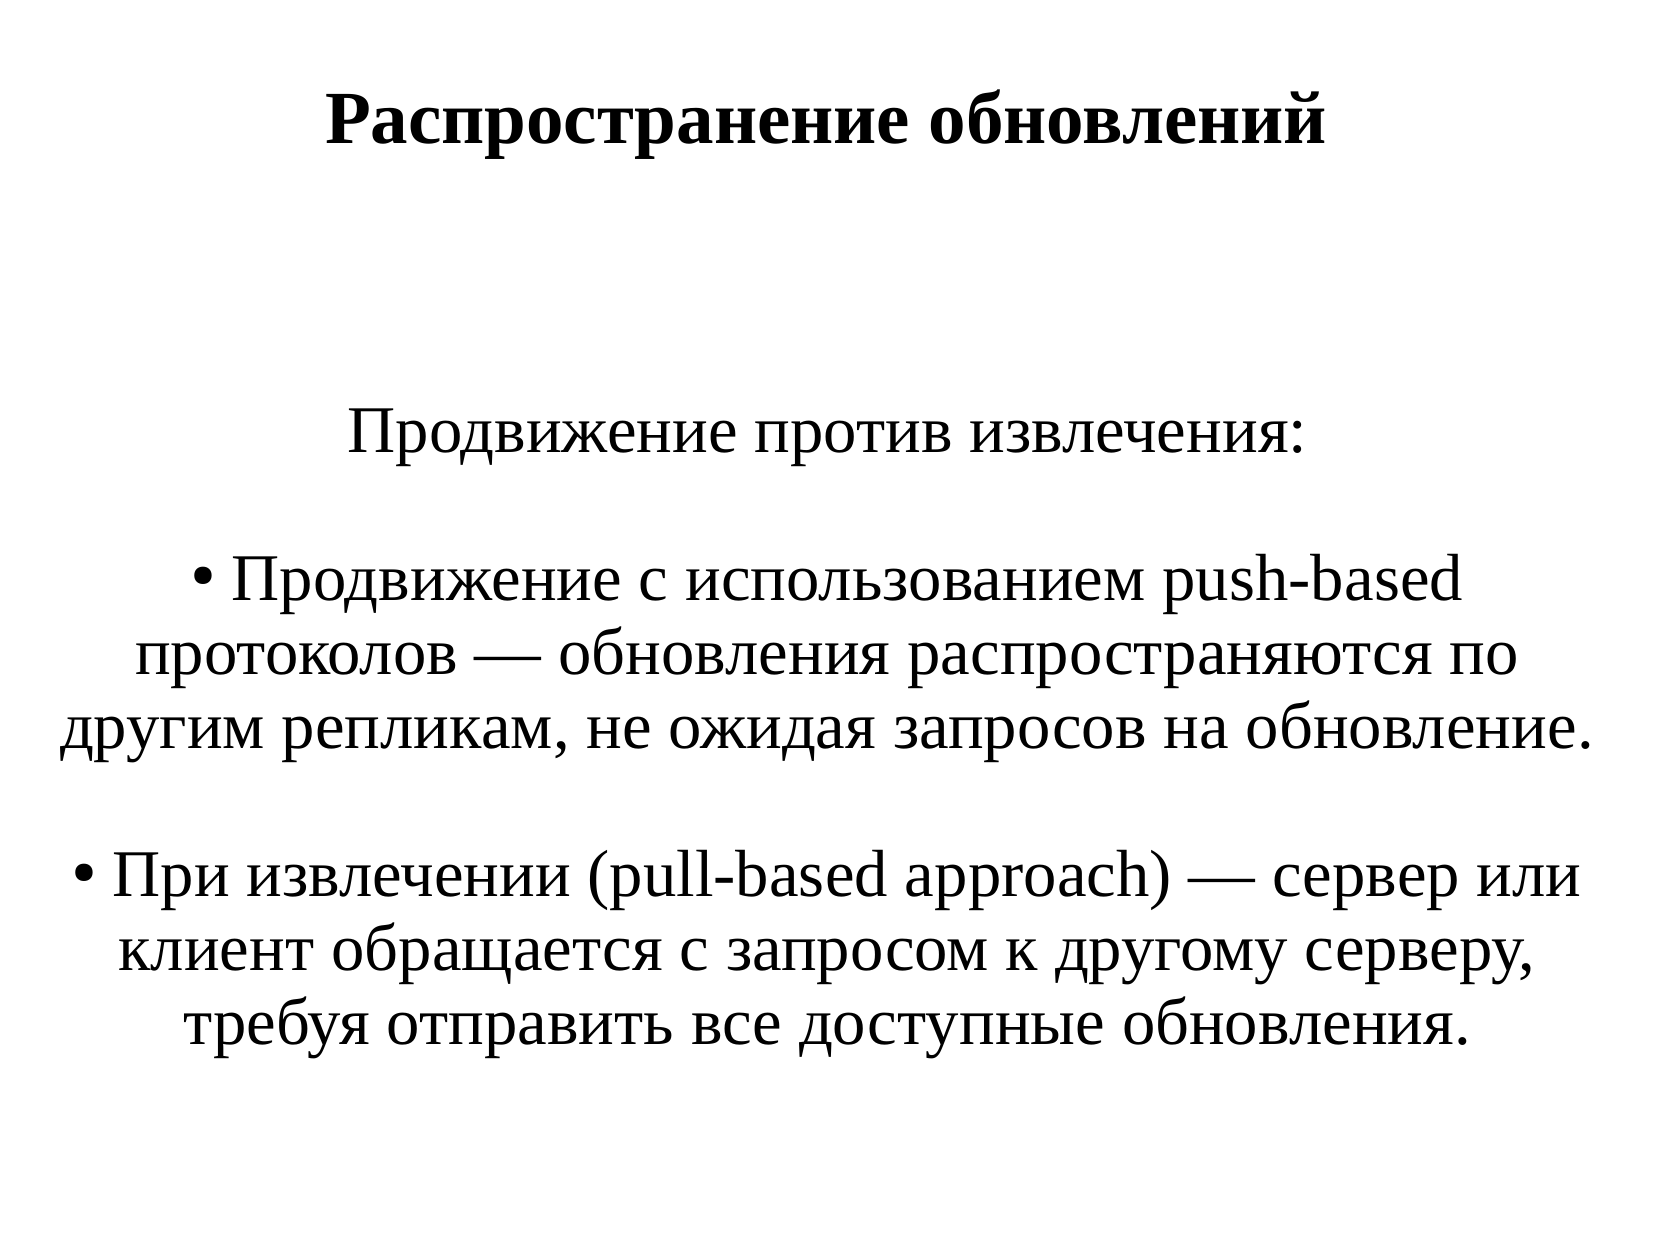

# Распространение обновлений
Продвижение против извлечения:
 Продвижение с использованием push-based протоколов — обновления распространяются по другим репликам, не ожидая запросов на обновление.
 При извлечении (pull-based approach) — сервер или клиент обращается с запросом к другому серверу, требуя отправить все доступные обновления.